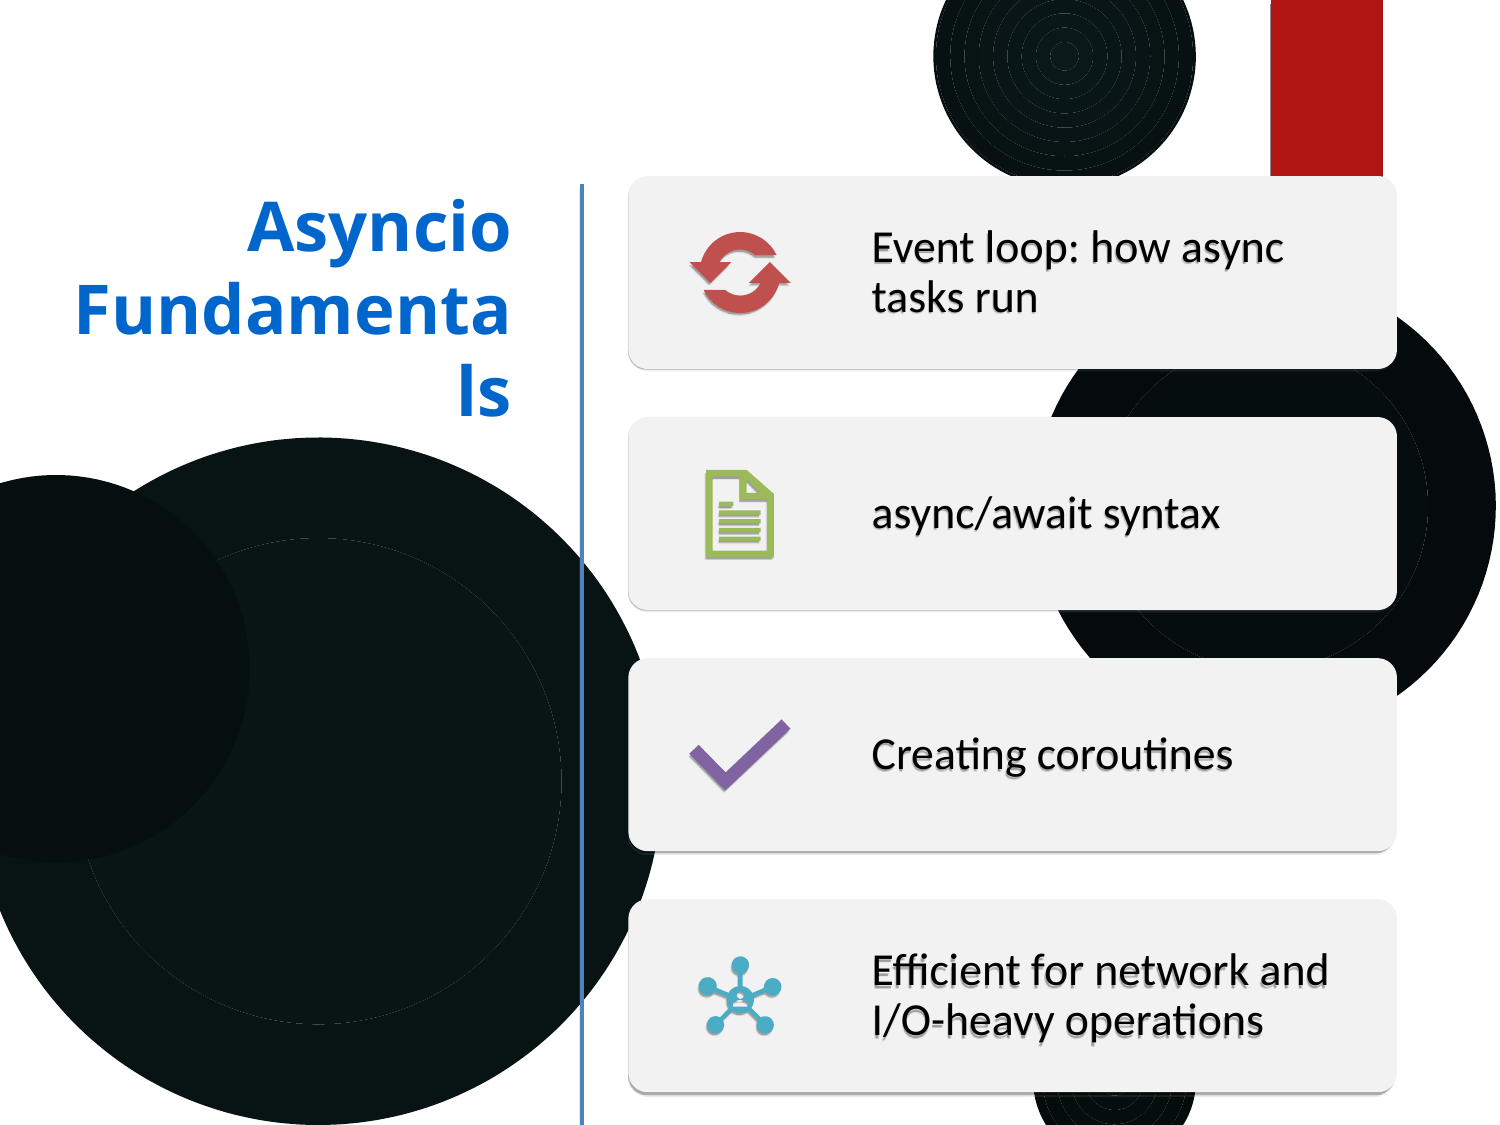

# Asyncio Fundamentals
Event loop: how async tasks run
async/await syntax
Creating coroutines
Efficient for network and I/O-heavy operations